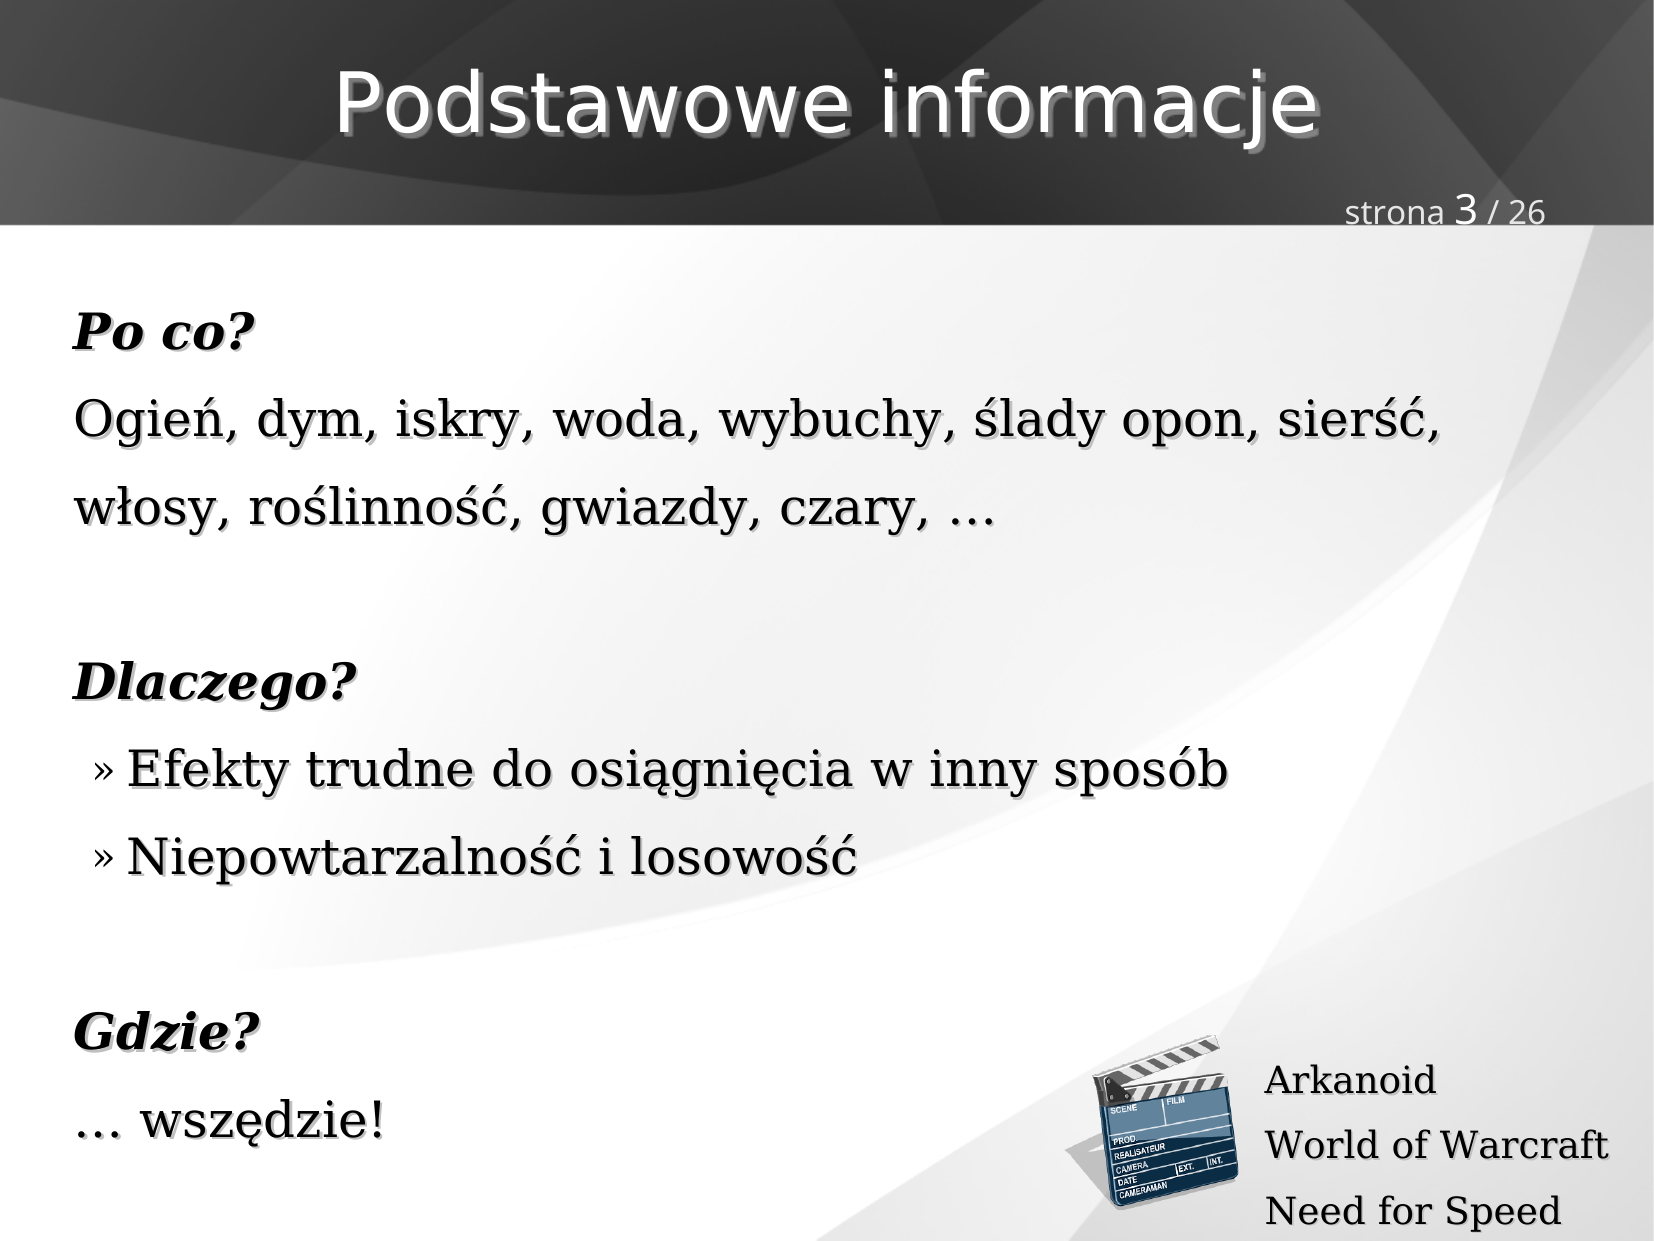

# Podstawowe informacje
strona / 26
Po co?
Ogień, dym, iskry, woda, wybuchy, ślady opon, sierść, włosy, roślinność, gwiazdy, czary, …
Dlaczego?
Efekty trudne do osiągnięcia w inny sposób
Niepowtarzalność i losowość
Gdzie?
… wszędzie!
Arkanoid
World of Warcraft
Need for Speed